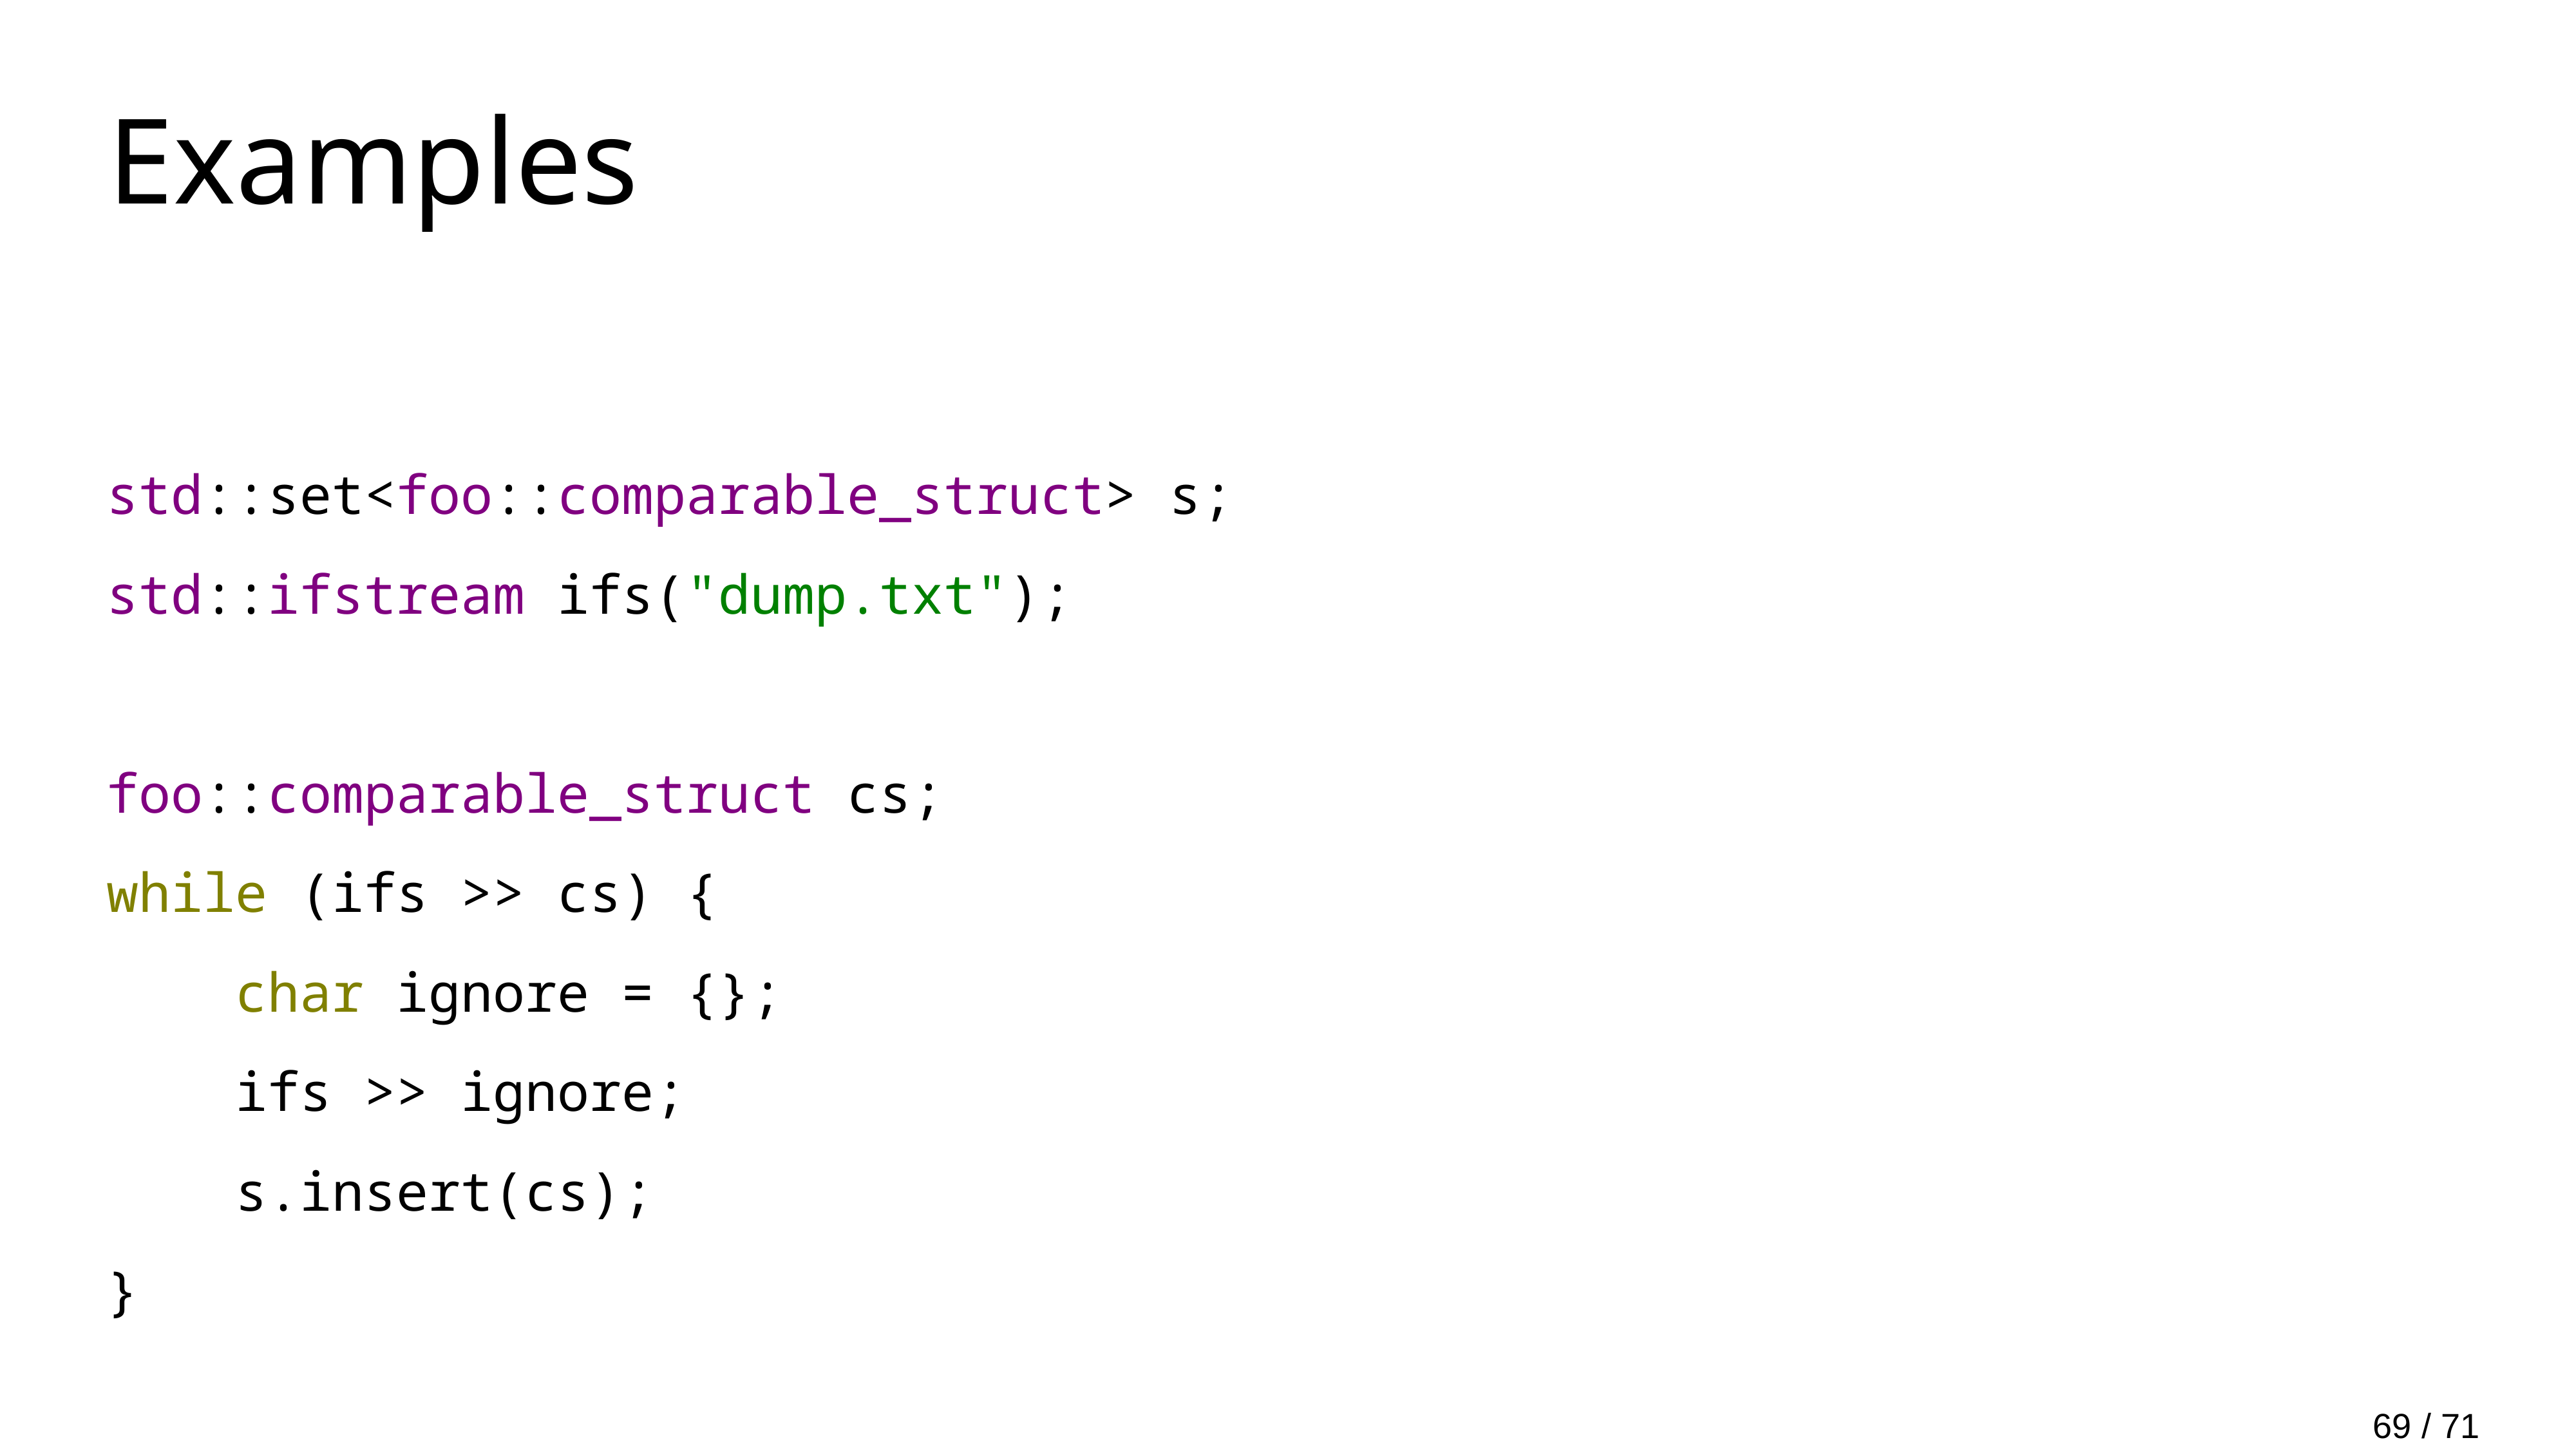

# Examples
std::set<foo::comparable_struct> s;
std::ifstream ifs("dump.txt");
foo::comparable_struct cs;
while (ifs >> cs) {
 char ignore = {};
 ifs >> ignore;
 s.insert(cs);
}